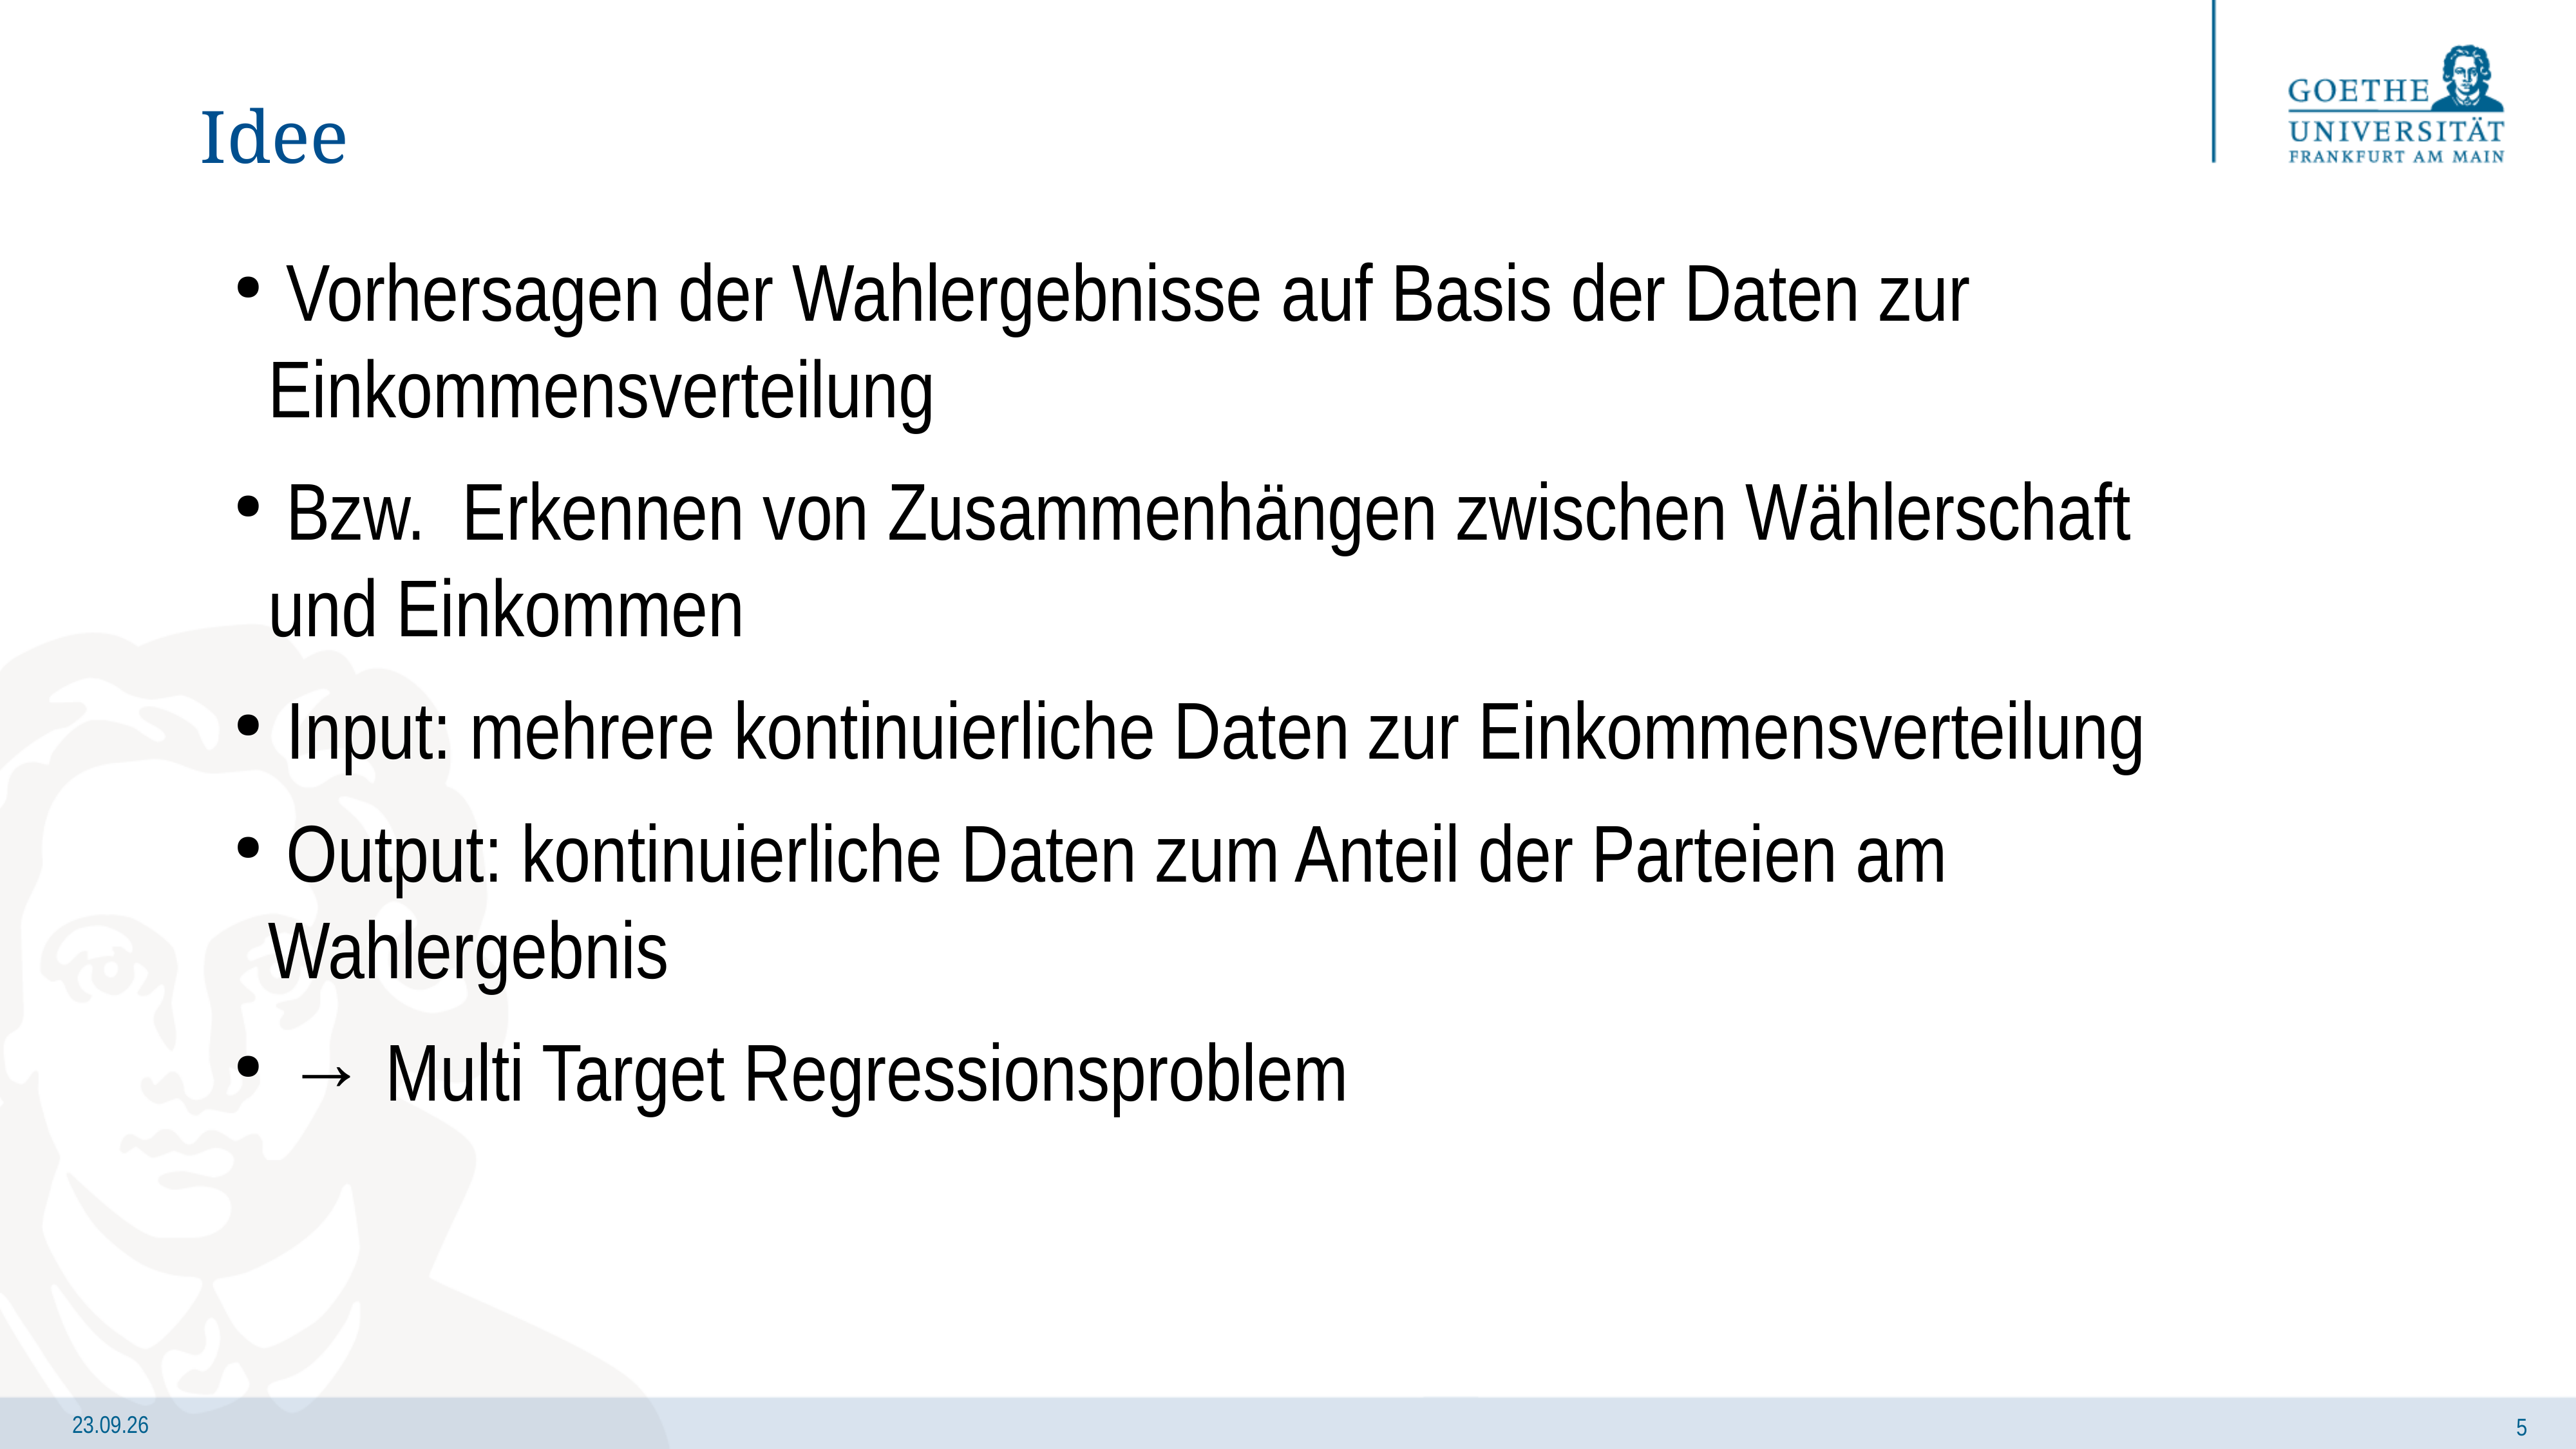

Idee
# Vorhersagen der Wahlergebnisse auf Basis der Daten zur Einkommensverteilung
 Bzw. Erkennen von Zusammenhängen zwischen Wählerschaft und Einkommen
 Input: mehrere kontinuierliche Daten zur Einkommensverteilung
 Output: kontinuierliche Daten zum Anteil der Parteien am Wahlergebnis
 → Multi Target Regressionsproblem